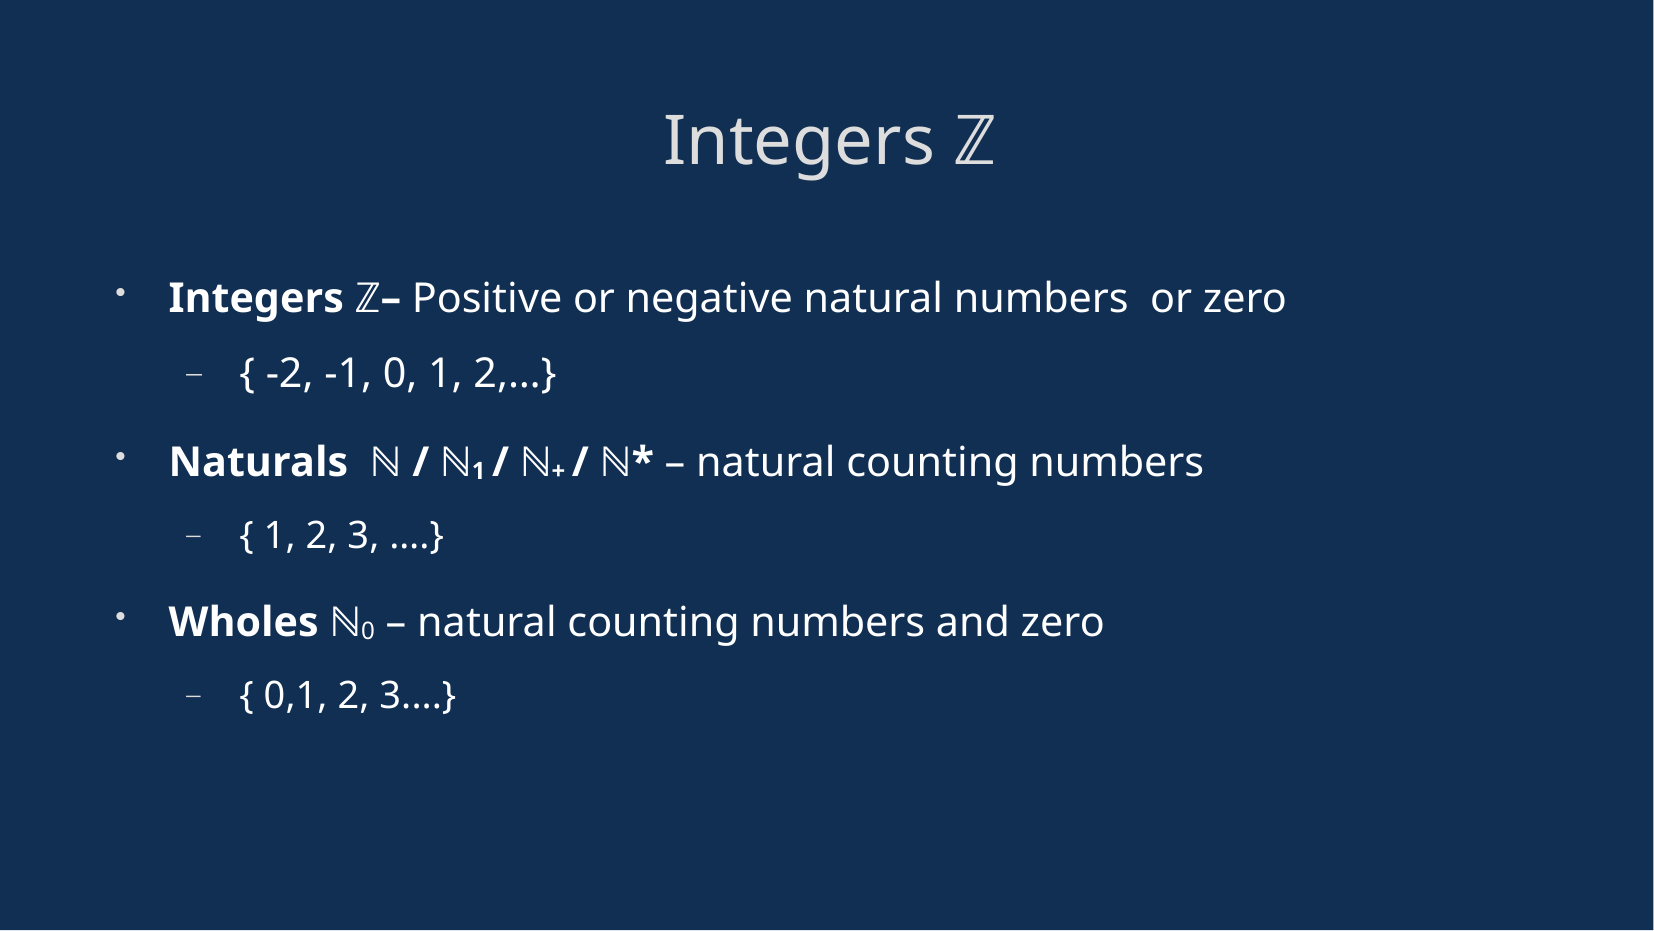

# Integers ℤ
Integers ℤ– Positive or negative natural numbers or zero
{ -2, -1, 0, 1, 2,…}
Naturals ℕ / ℕ1 / ℕ+ / ℕ* – natural counting numbers
{ 1, 2, 3, ….}
Wholes ℕ0 – natural counting numbers and zero
{ 0,1, 2, 3....}